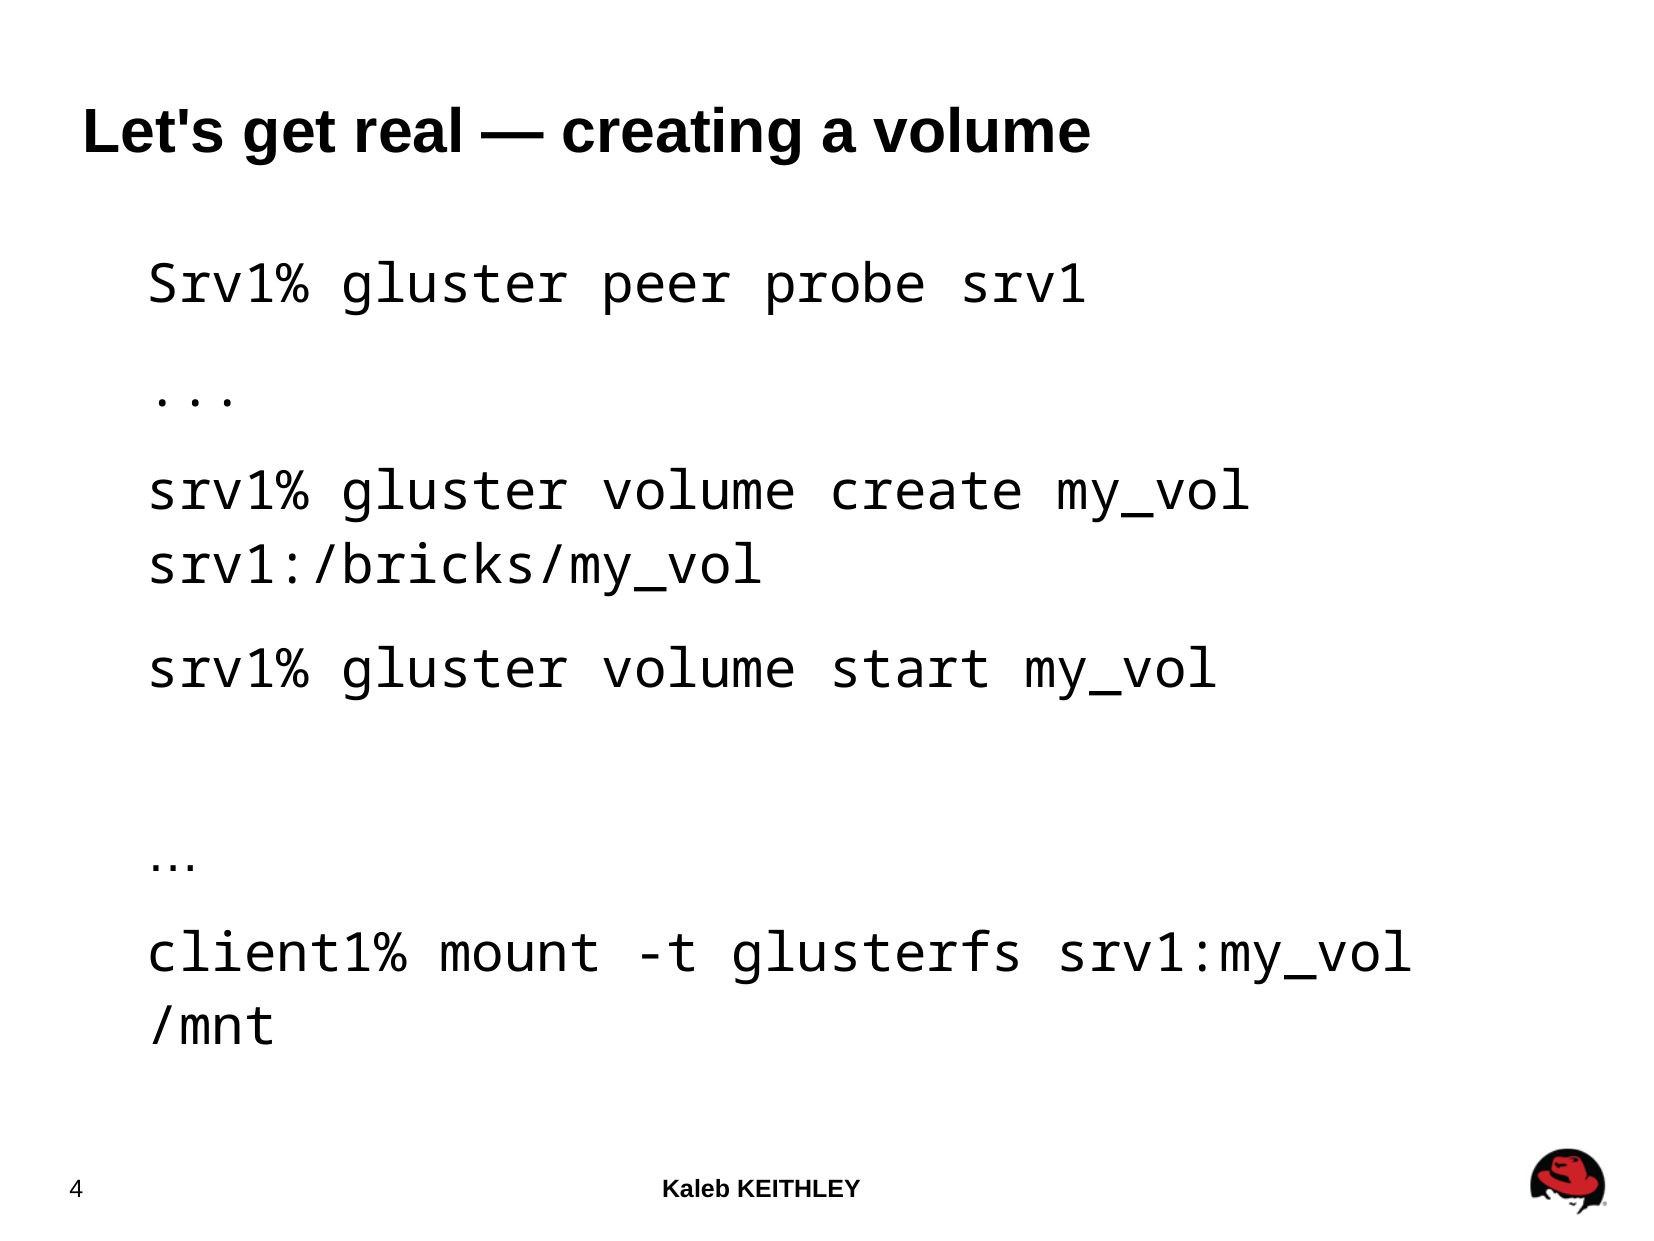

Let's get real — creating a volume
# Srv1% gluster peer probe srv1
...
srv1% gluster volume create my_vol srv1:/bricks/my_vol
srv1% gluster volume start my_vol
…
client1% mount -t glusterfs srv1:my_vol /mnt